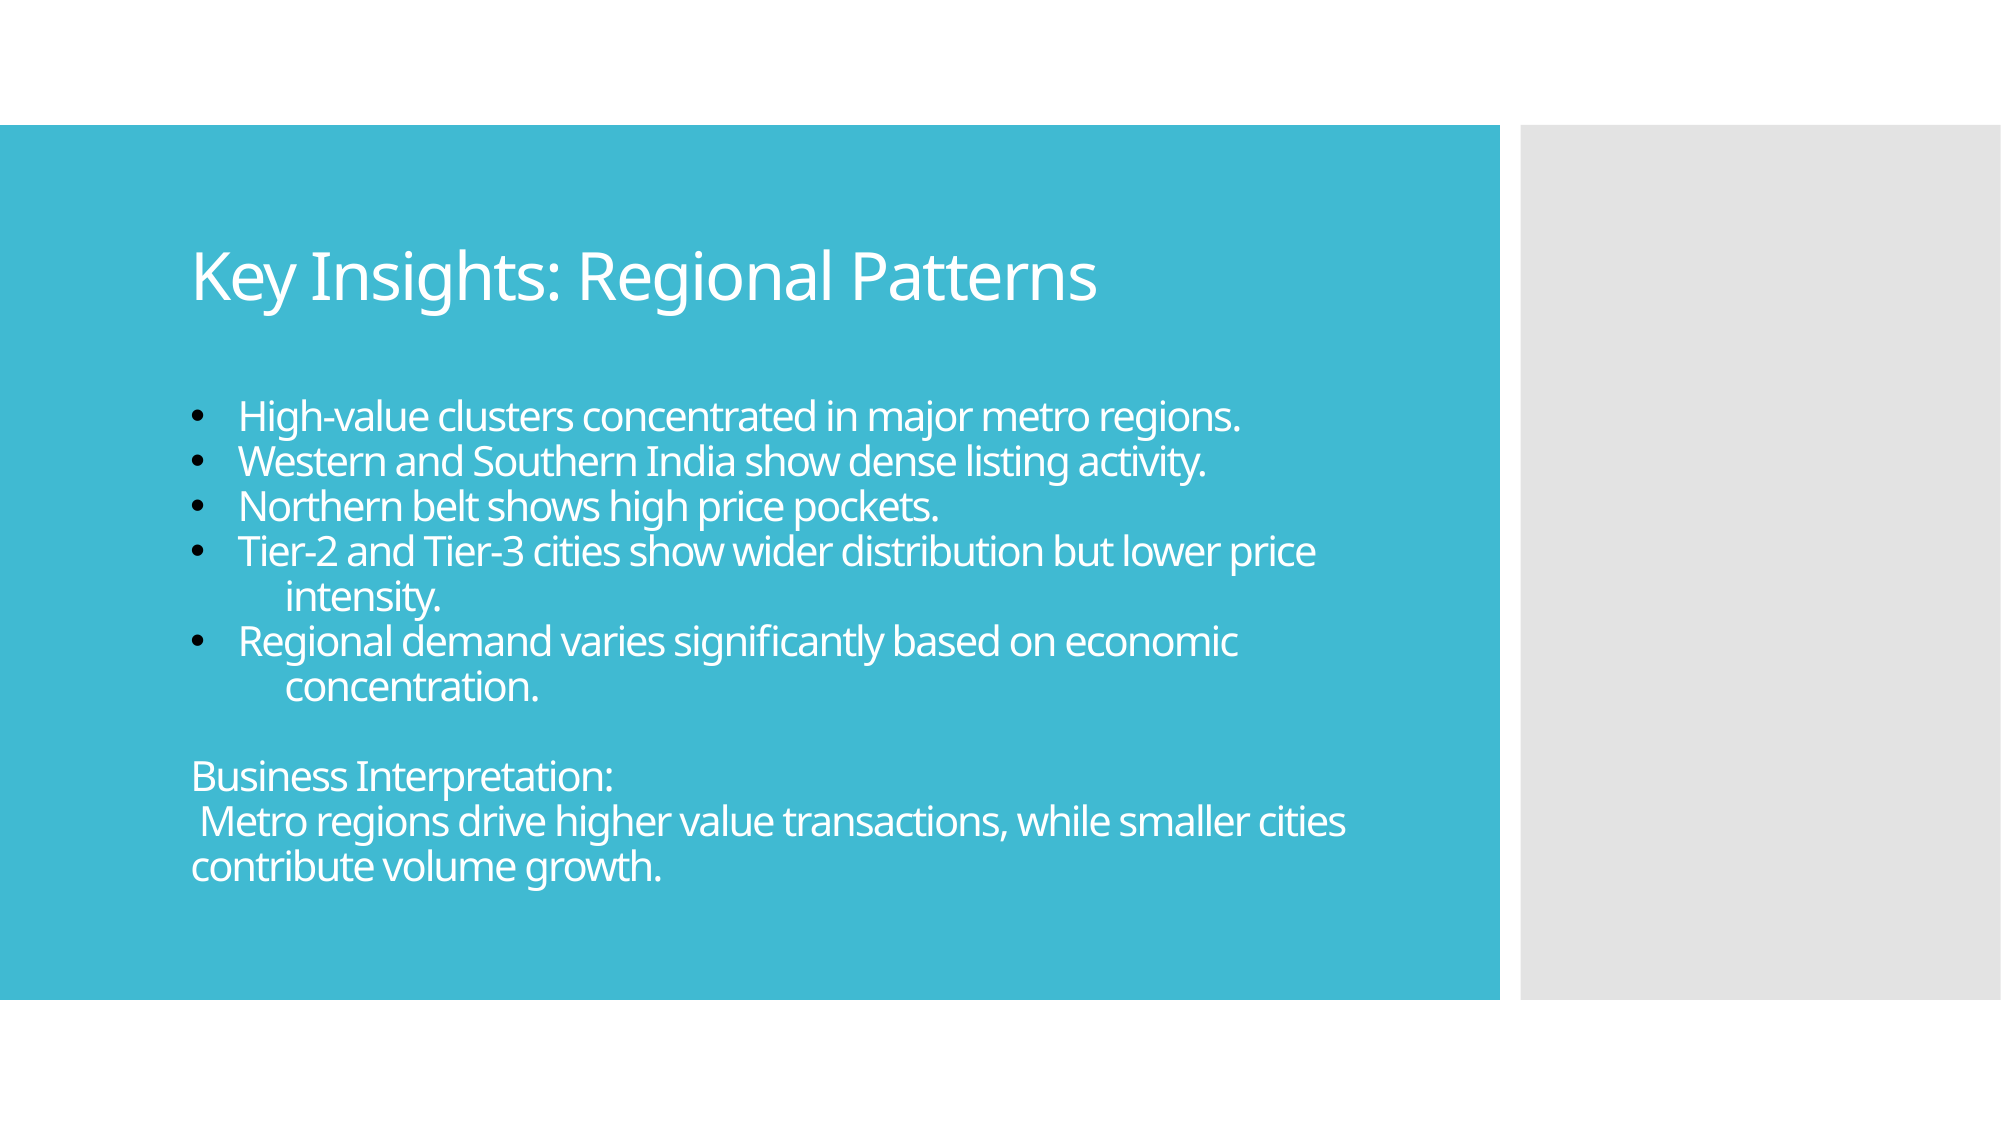

# Key Insights: Regional Patterns
High-value clusters concentrated in major metro regions.
Western and Southern India show dense listing activity.
Northern belt shows high price pockets.
Tier-2 and Tier-3 cities show wider distribution but lower price intensity.
Regional demand varies significantly based on economic concentration.
Business Interpretation:
 Metro regions drive higher value transactions, while smaller cities contribute volume growth.